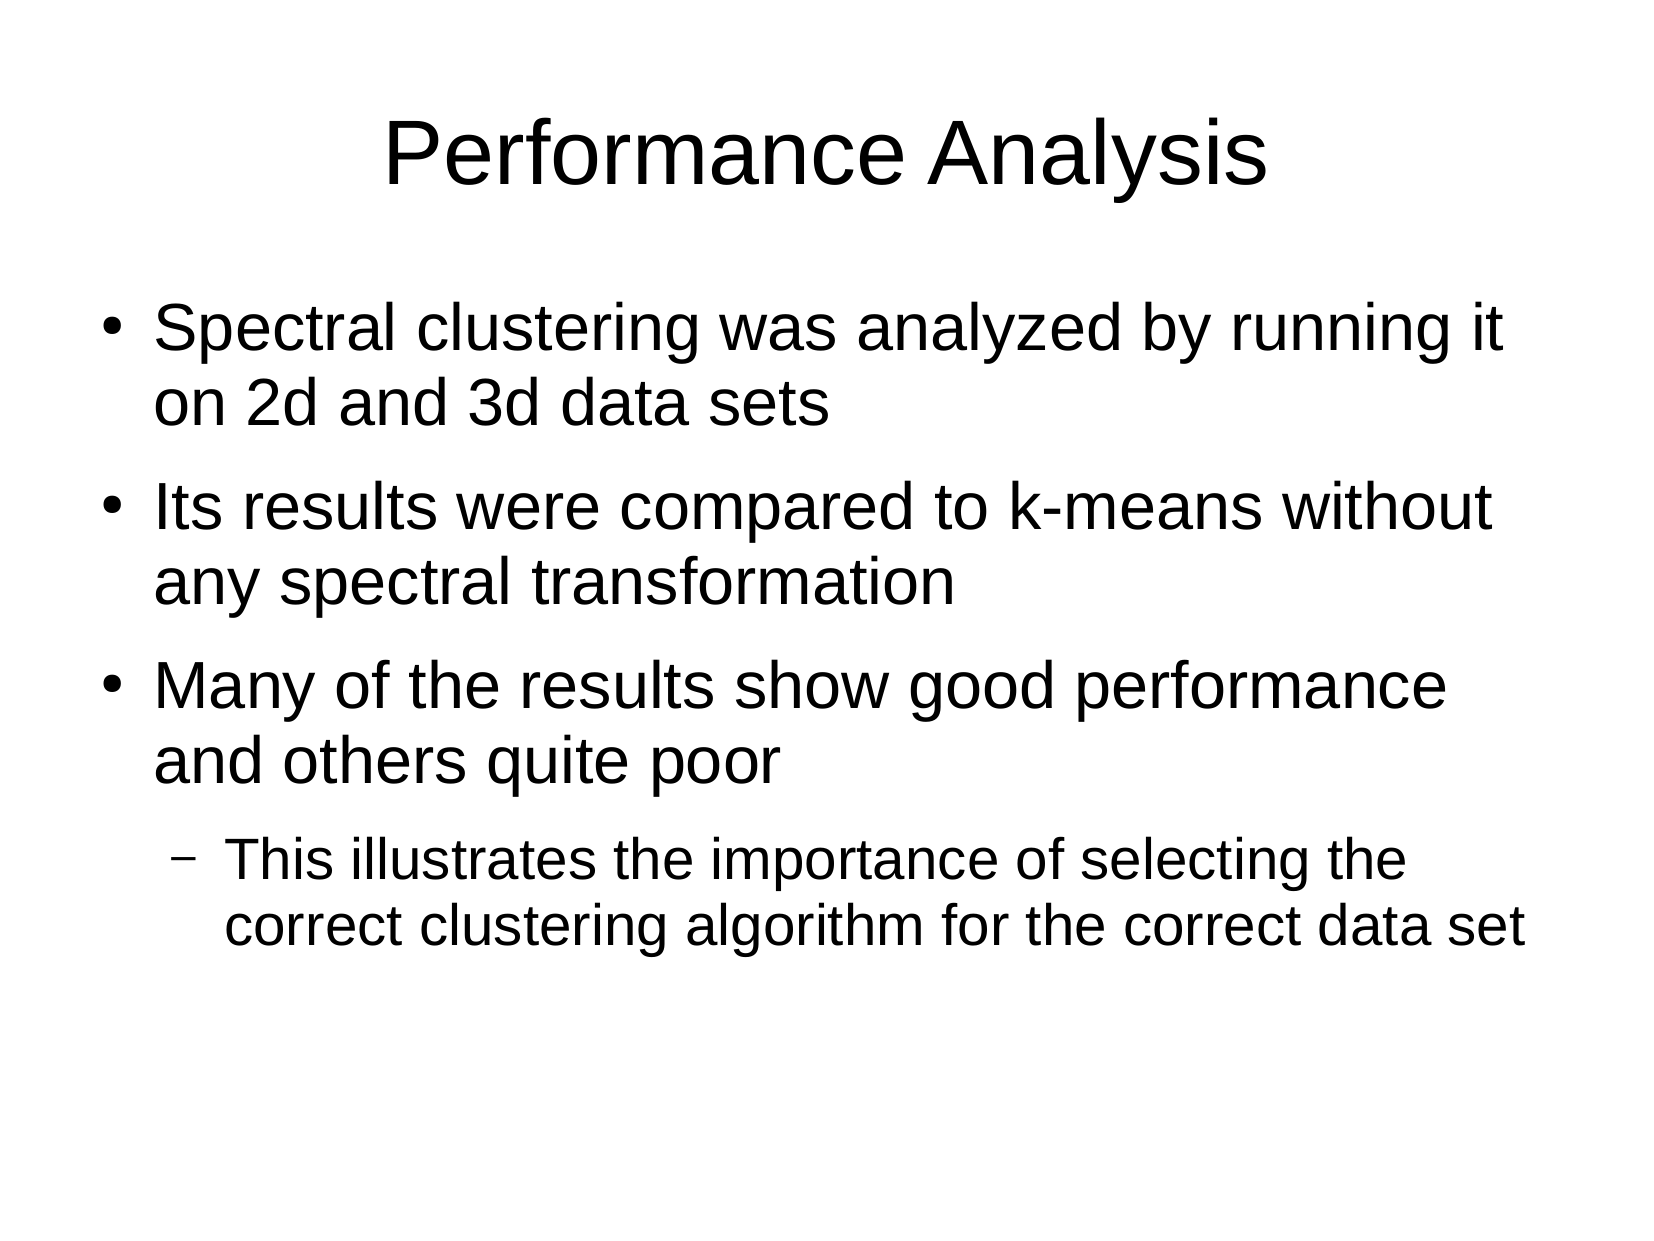

# Performance Analysis
Spectral clustering was analyzed by running it on 2d and 3d data sets
Its results were compared to k-means without any spectral transformation
Many of the results show good performance and others quite poor
This illustrates the importance of selecting the correct clustering algorithm for the correct data set